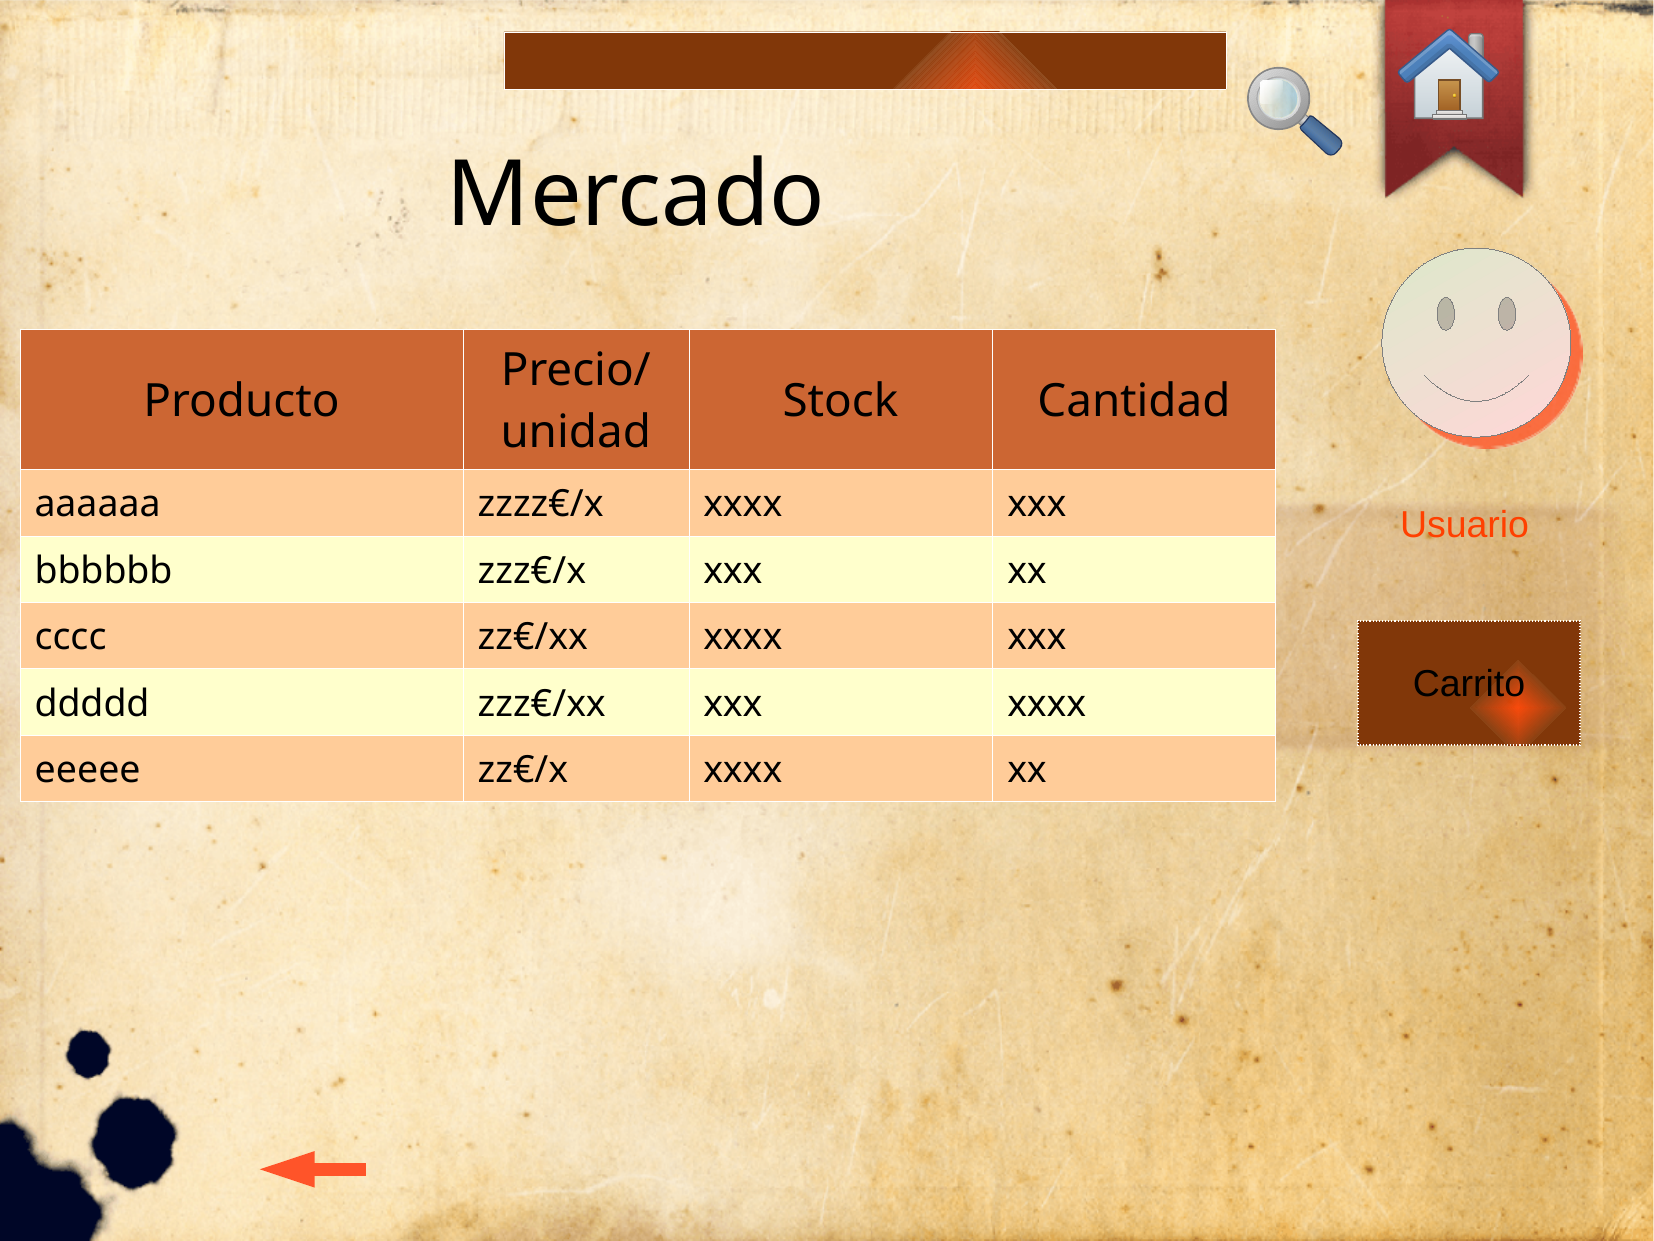

| |
| --- |
# Mercado
| Producto | Precio/unidad | Stock | Cantidad |
| --- | --- | --- | --- |
| aaaaaa | zzzz€/x | xxxx | xxx |
| bbbbbb | zzz€/x | xxx | xx |
| cccc | zz€/xx | xxxx | xxx |
| ddddd | zzz€/xx | xxx | xxxx |
| eeeee | zz€/x | xxxx | xx |
Usuario
| Carrito |
| --- |